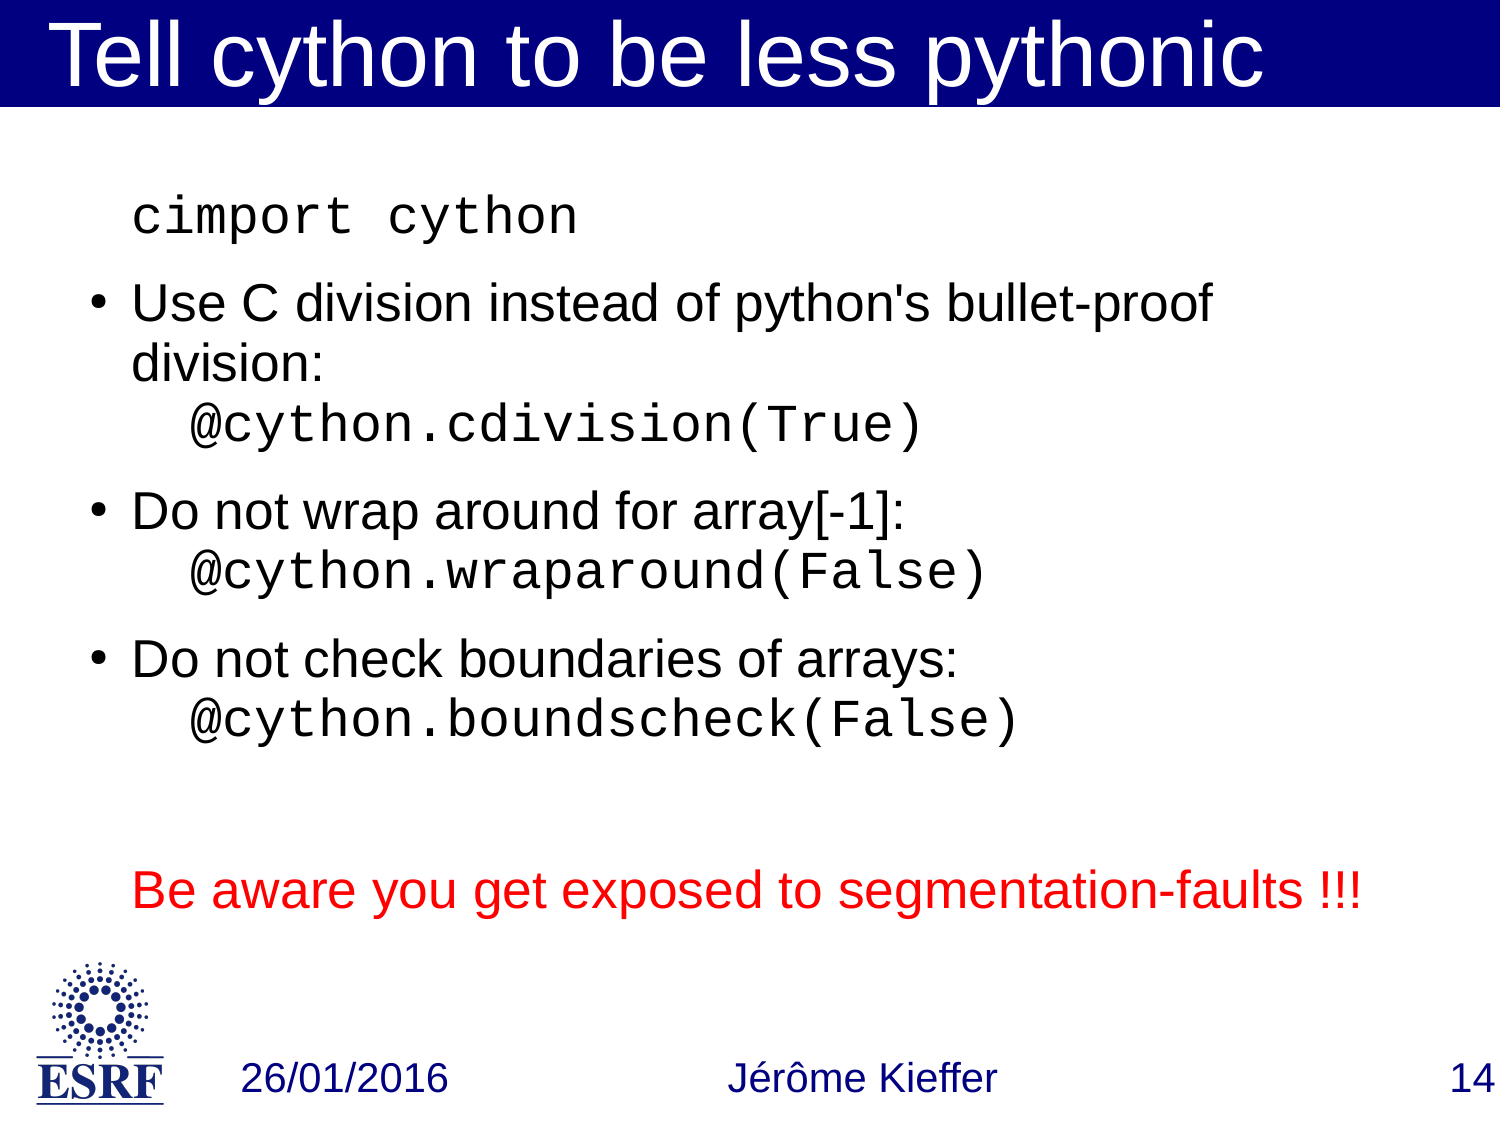

# Tell cython to be less pythonic
cimport cython
Use C division instead of python's bullet-proof division:
	@cython.cdivision(True)
Do not wrap around for array[-1]:
	@cython.wraparound(False)
Do not check boundaries of arrays:
	@cython.boundscheck(False)
Be aware you get exposed to segmentation-faults !!!
26/01/2016
Jérôme Kieffer
14